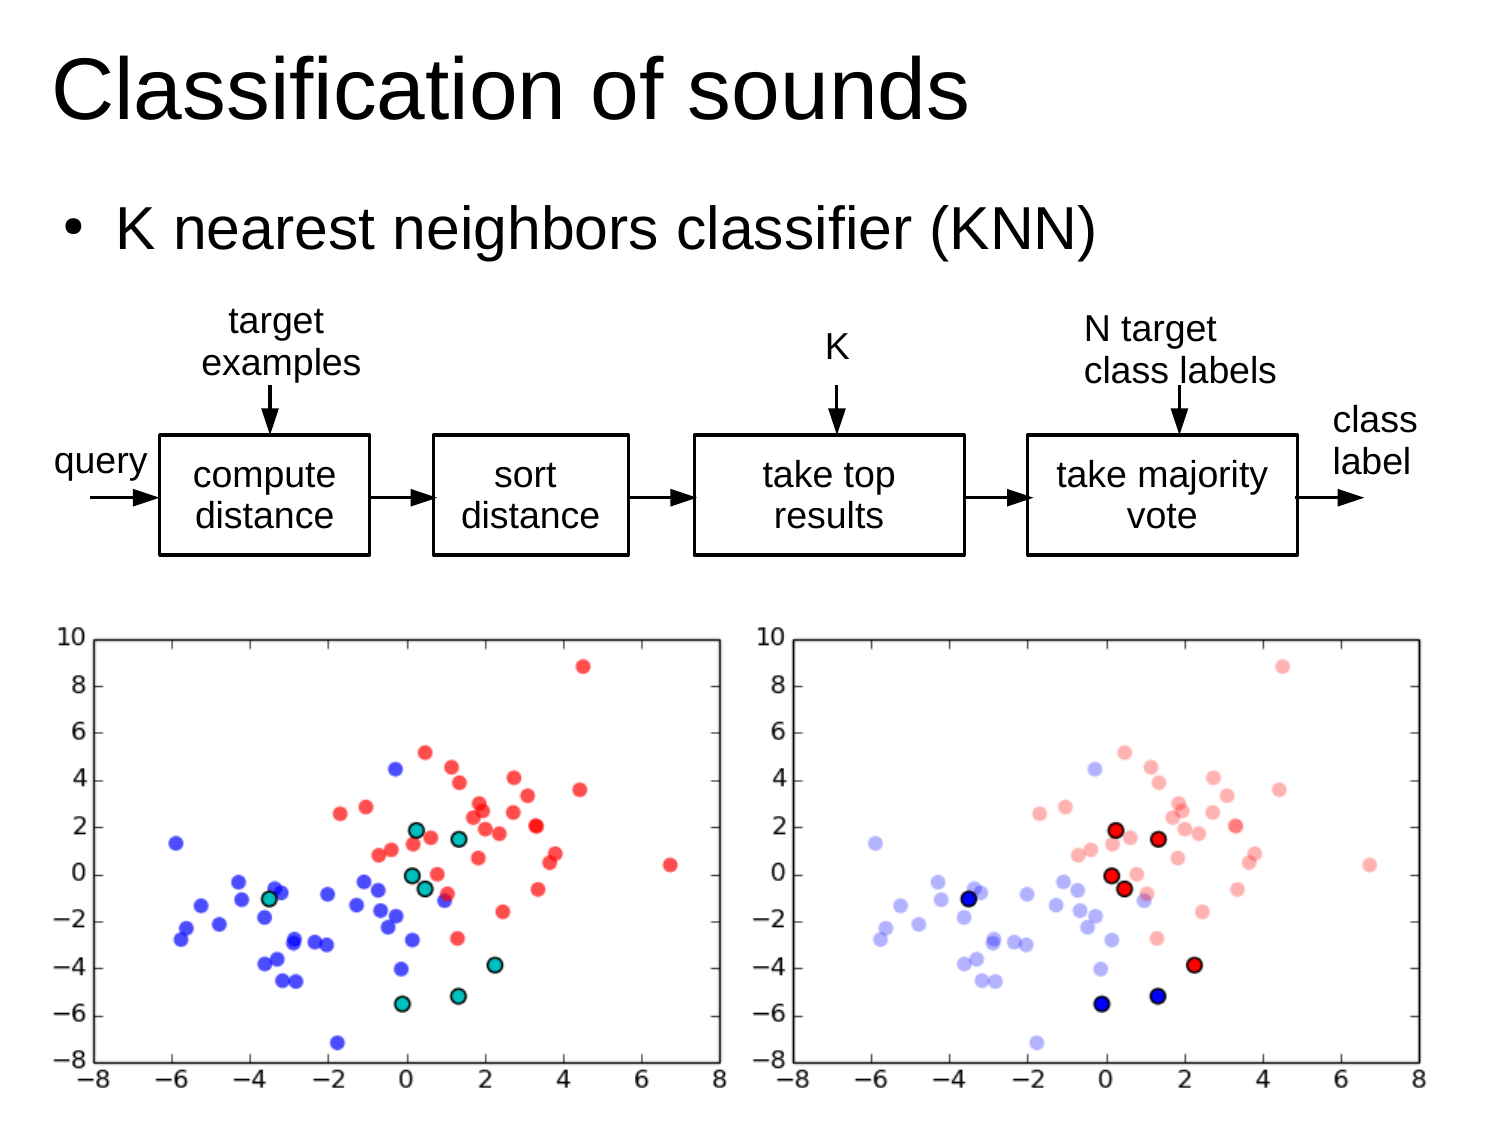

# Classification of sounds
K nearest neighbors classifier (KNN)
target
examples
N target
class labels
K
class
label
query
compute
distance
sort
distance
take top
results
take majority
vote